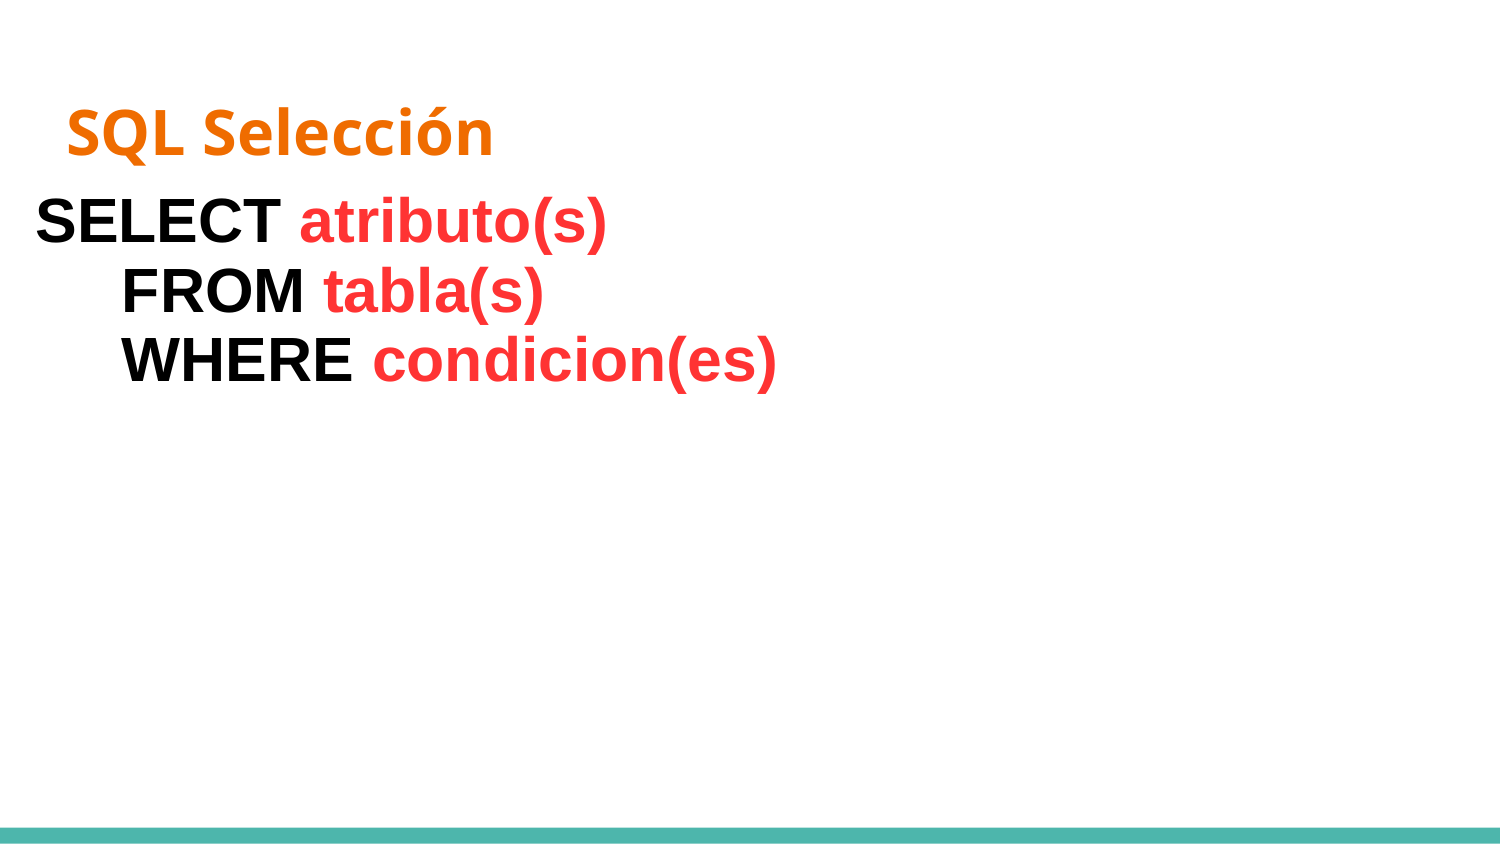

# SQL Selección
SELECT atributo(s)
 FROM tabla(s)
 WHERE condicion(es)